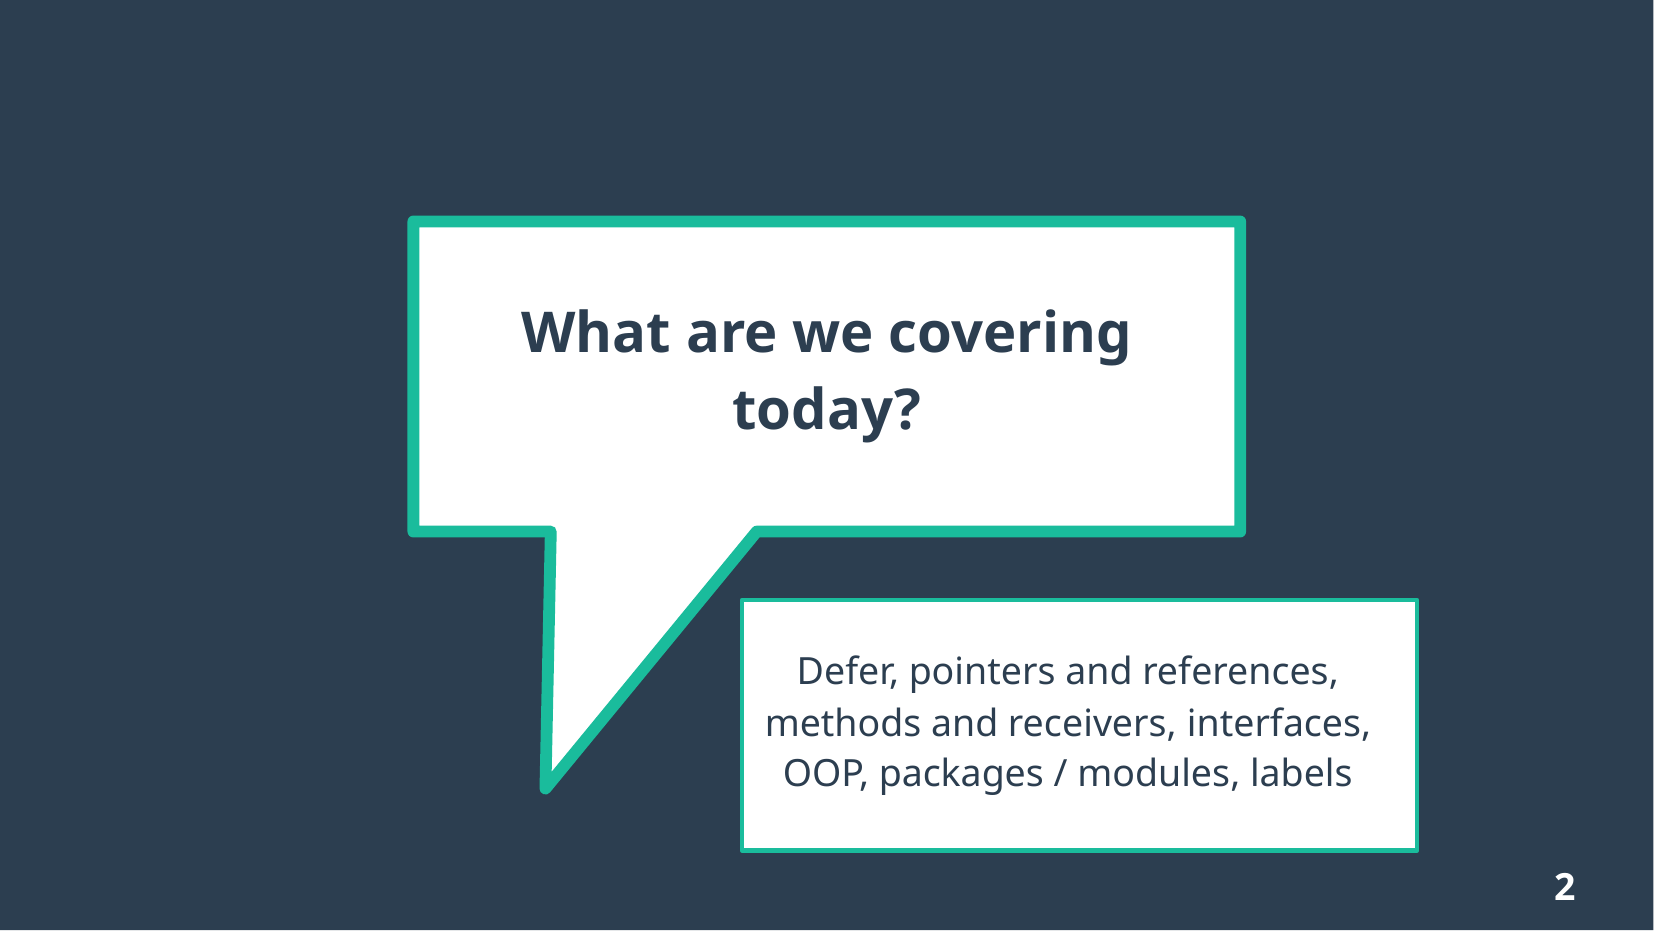

# What are we covering today?
Defer, pointers and references, methods and receivers, interfaces, OOP, packages / modules, labels
2